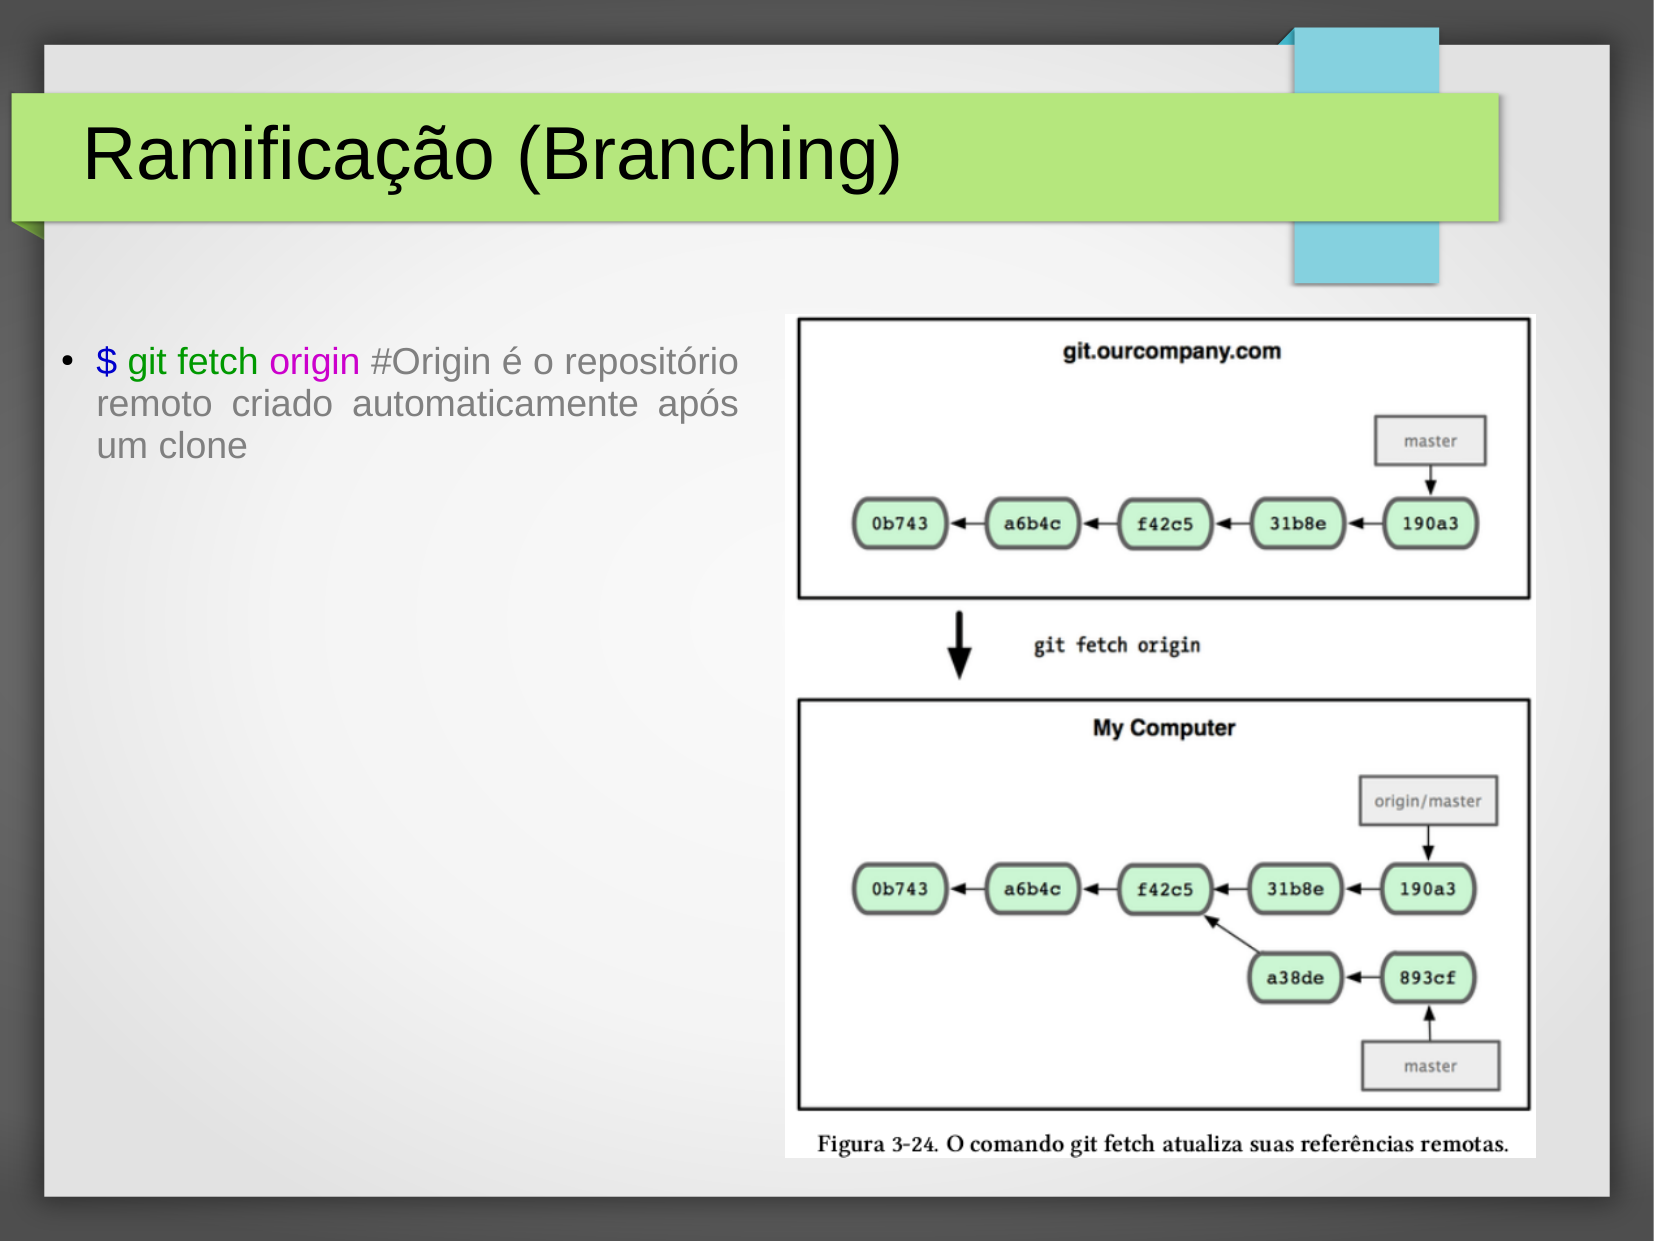

# Ramificação (Branching)
$ git fetch origin #Origin é o repositório
remoto criado automaticamente após um clone